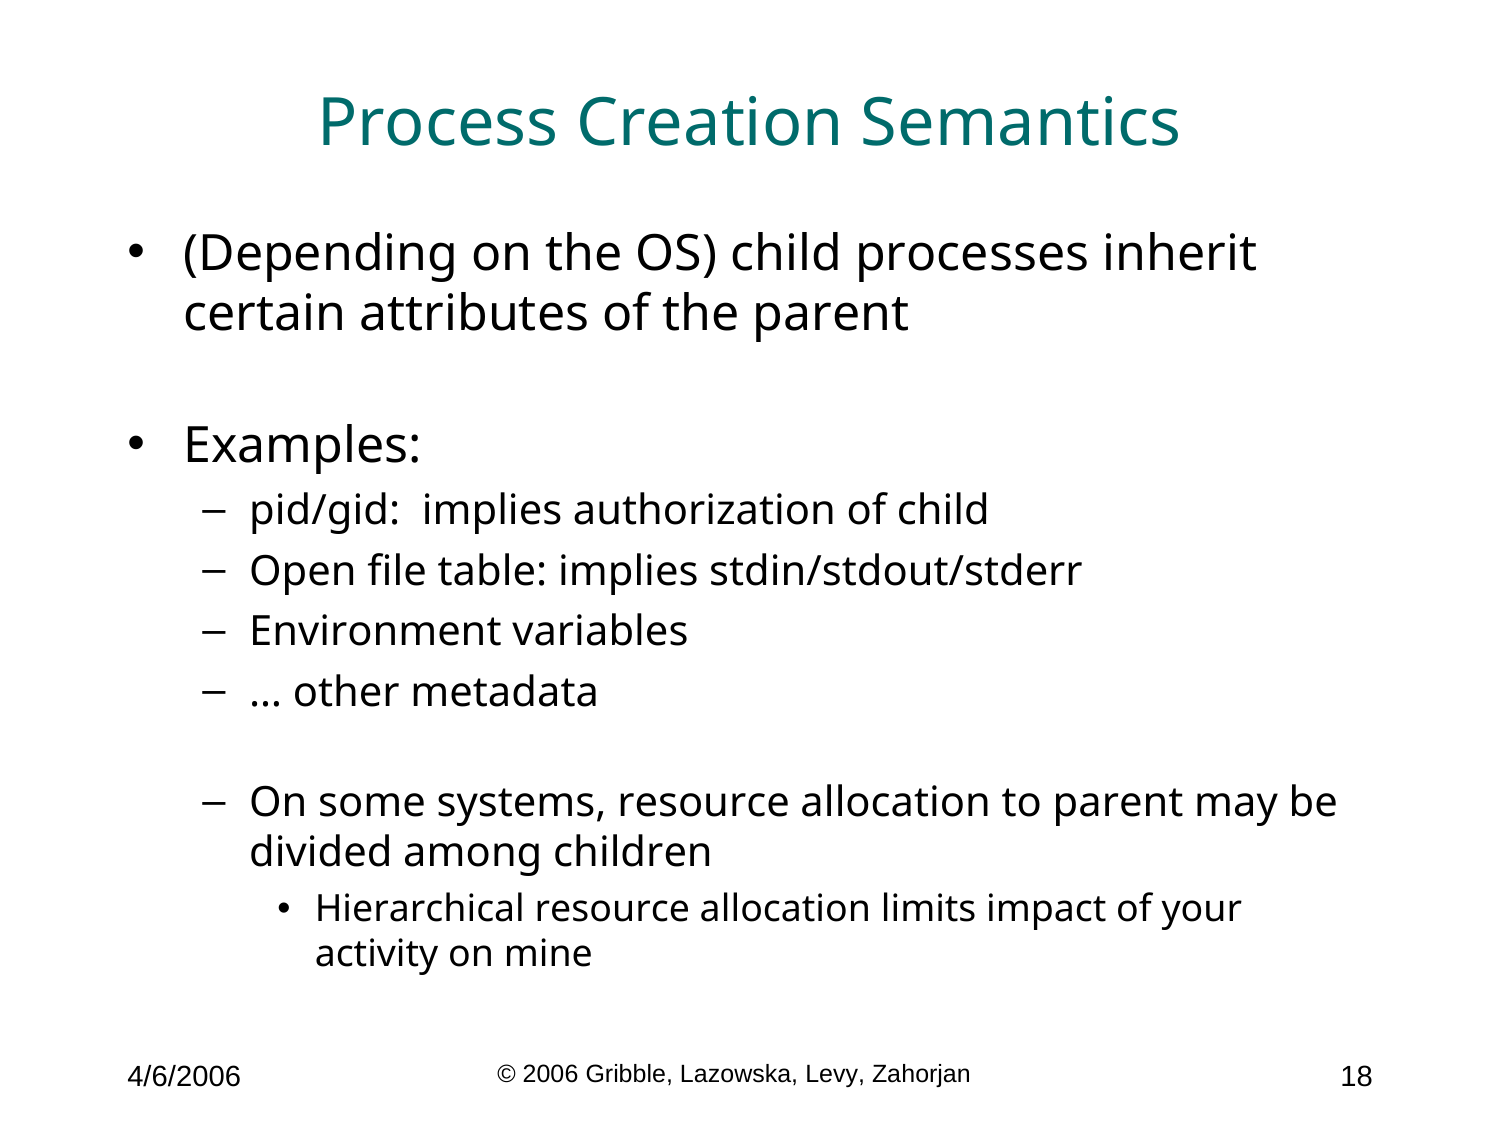

# Process Creation Semantics
(Depending on the OS) child processes inherit certain attributes of the parent
Examples:
pid/gid: implies authorization of child
Open file table: implies stdin/stdout/stderr
Environment variables
… other metadata
On some systems, resource allocation to parent may be divided among children
Hierarchical resource allocation limits impact of your activity on mine
18